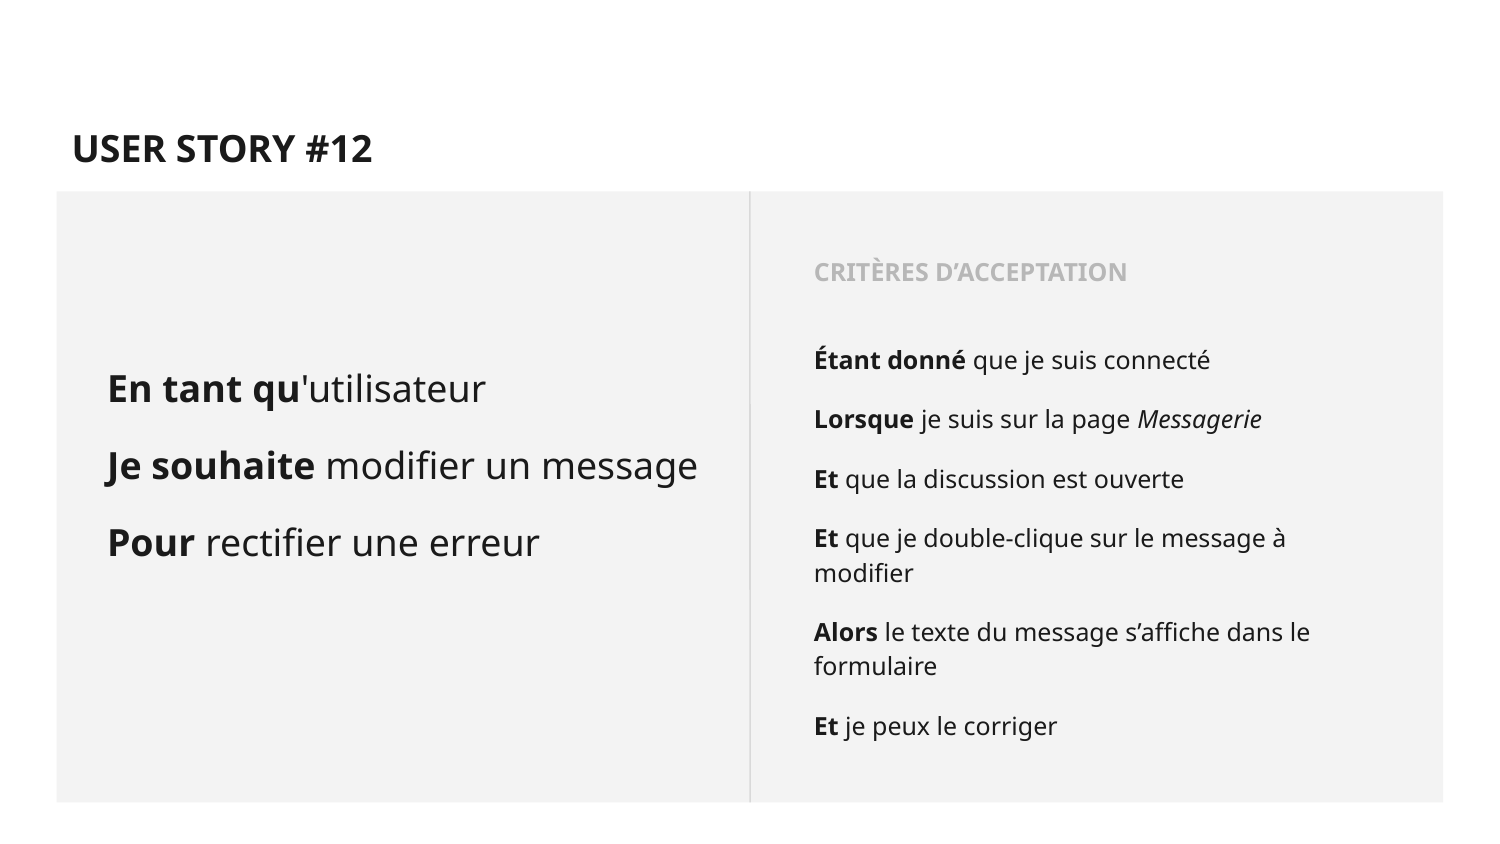

# USER STORY #12
CRITÈRES D’ACCEPTATION
Étant donné que je suis connecté
Lorsque je suis sur la page Messagerie
Et que la discussion est ouverte
Et que je double-clique sur le message à modifier
Alors le texte du message s’affiche dans le formulaire
Et je peux le corriger
En tant qu'utilisateur
Je souhaite modifier un message
Pour rectifier une erreur